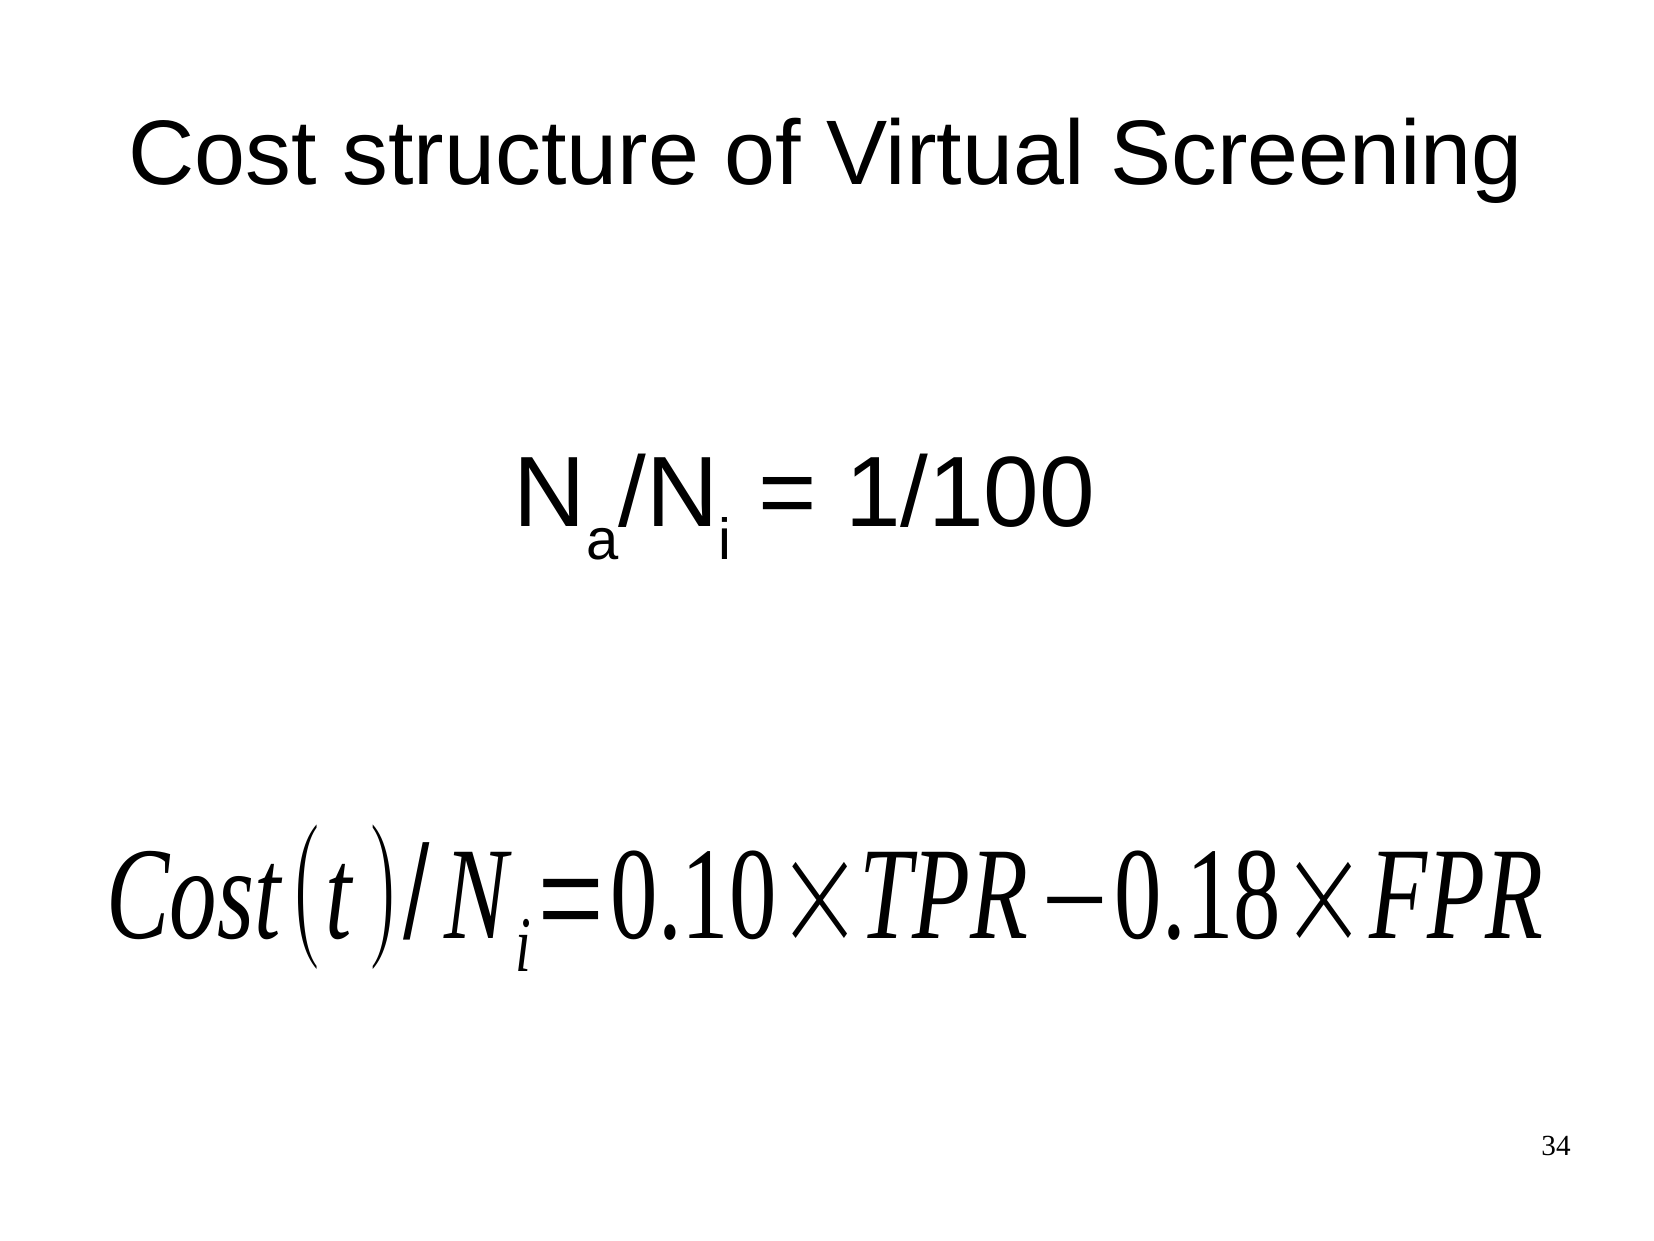

# Cost structure of Virtual Screening
Na/Ni = 1/100
34